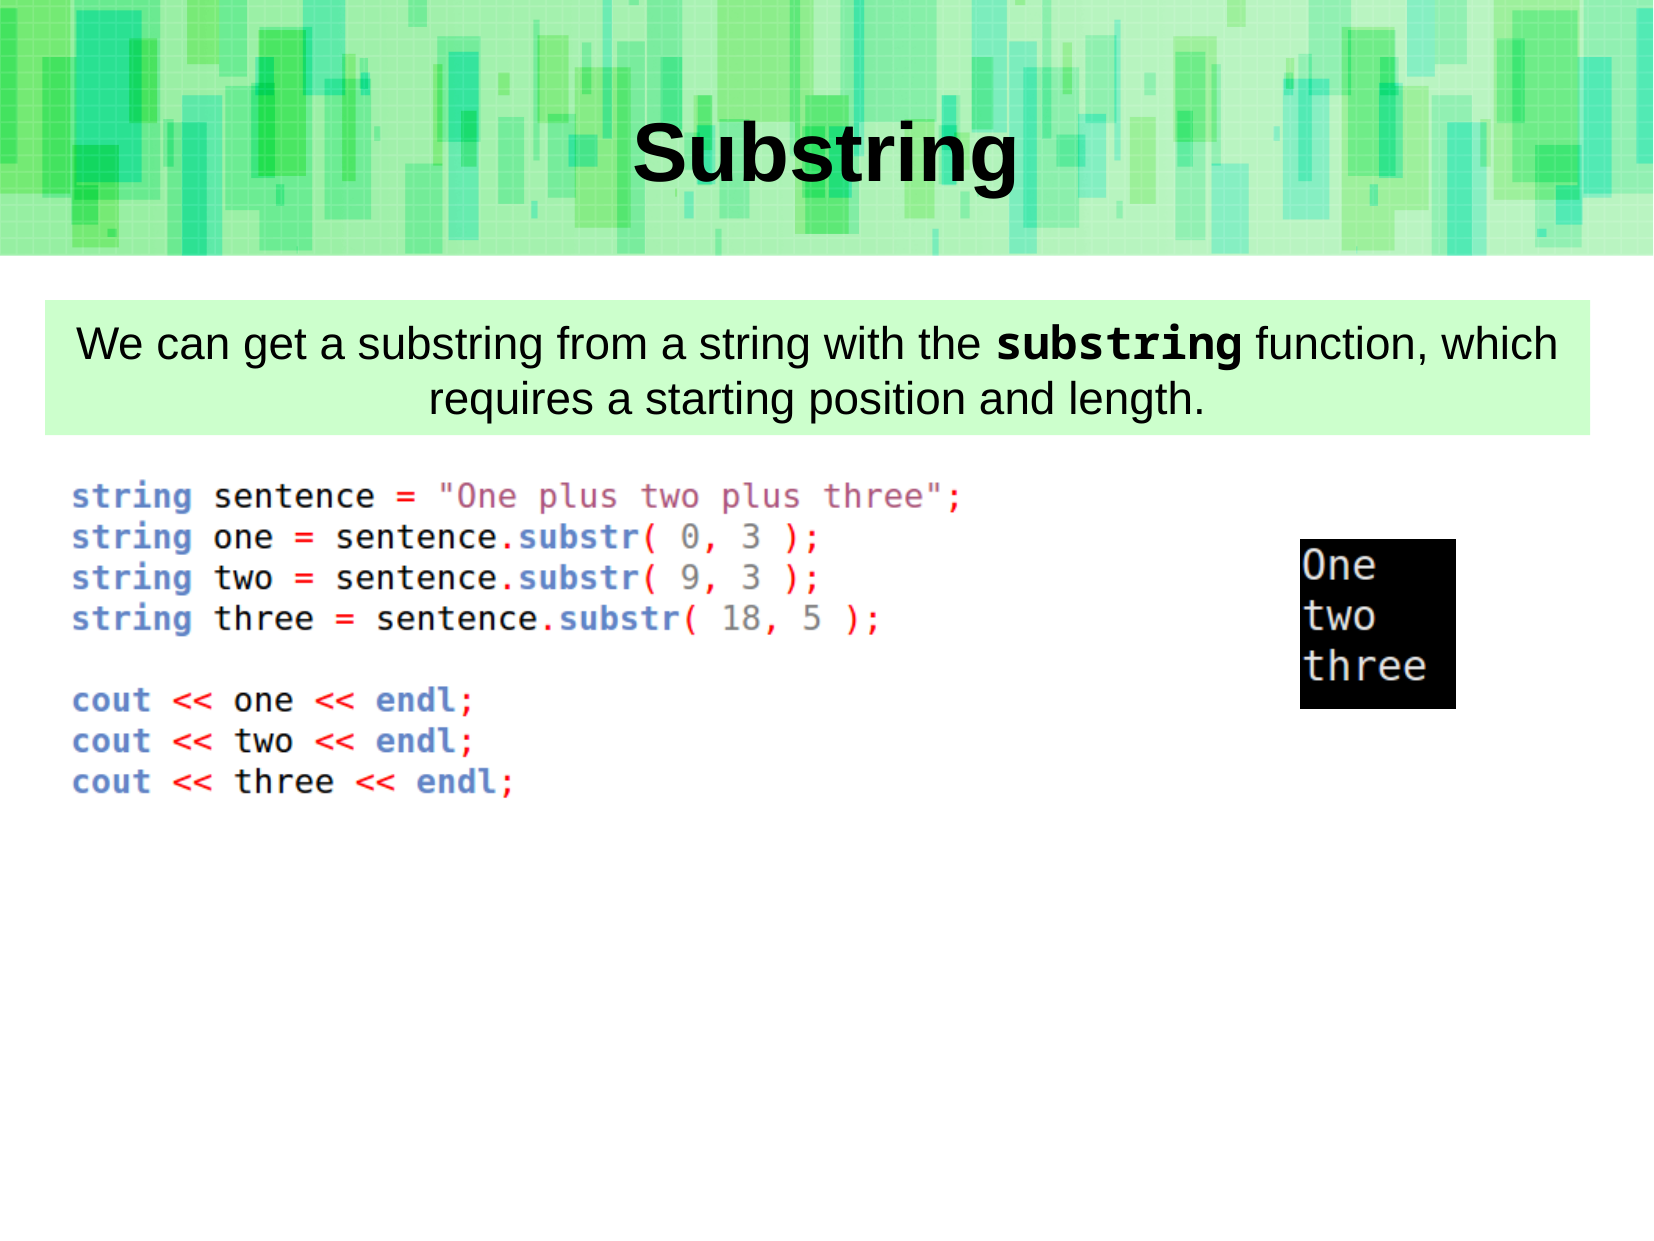

# Substring
We can get a substring from a string with the substring function, which requires a starting position and length.